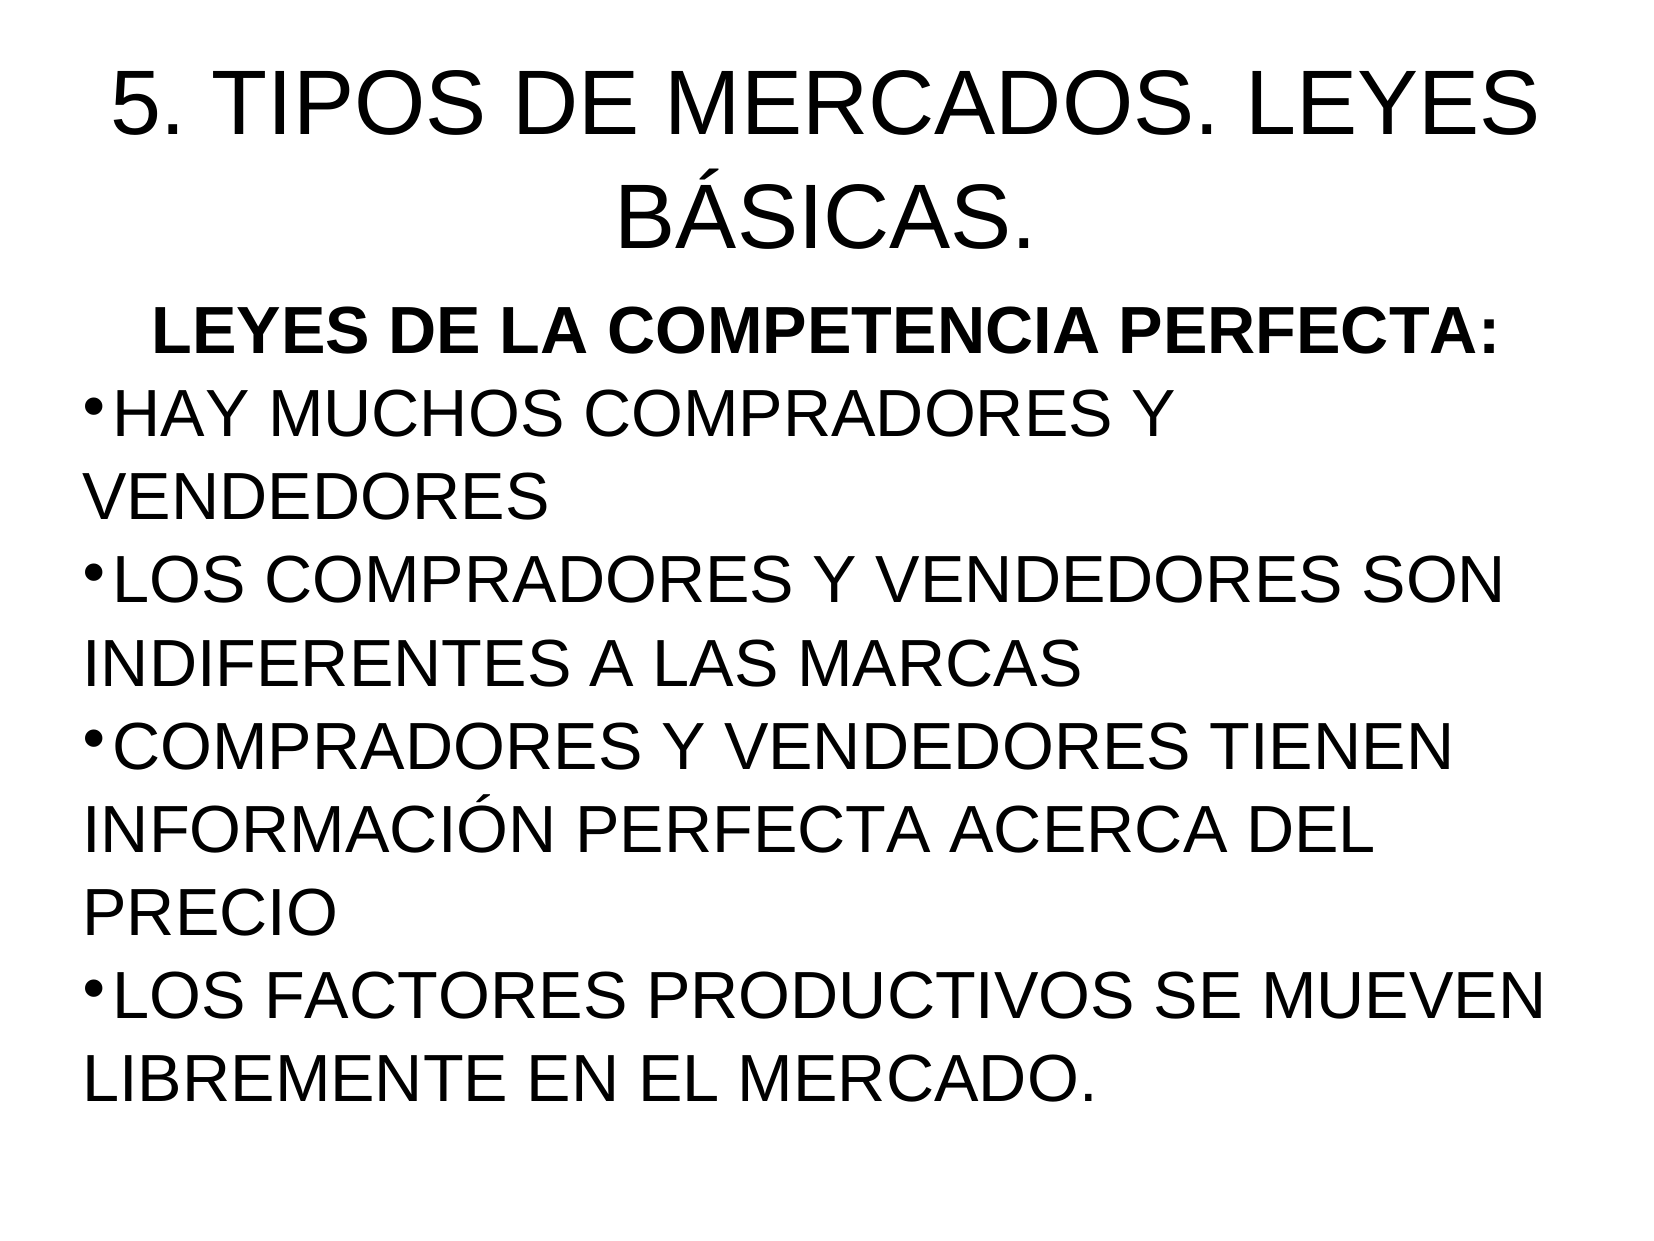

# 5. TIPOS DE MERCADOS. LEYES BÁSICAS.
LEYES DE LA COMPETENCIA PERFECTA:
HAY MUCHOS COMPRADORES Y VENDEDORES
LOS COMPRADORES Y VENDEDORES SON INDIFERENTES A LAS MARCAS
COMPRADORES Y VENDEDORES TIENEN INFORMACIÓN PERFECTA ACERCA DEL PRECIO
LOS FACTORES PRODUCTIVOS SE MUEVEN LIBREMENTE EN EL MERCADO.